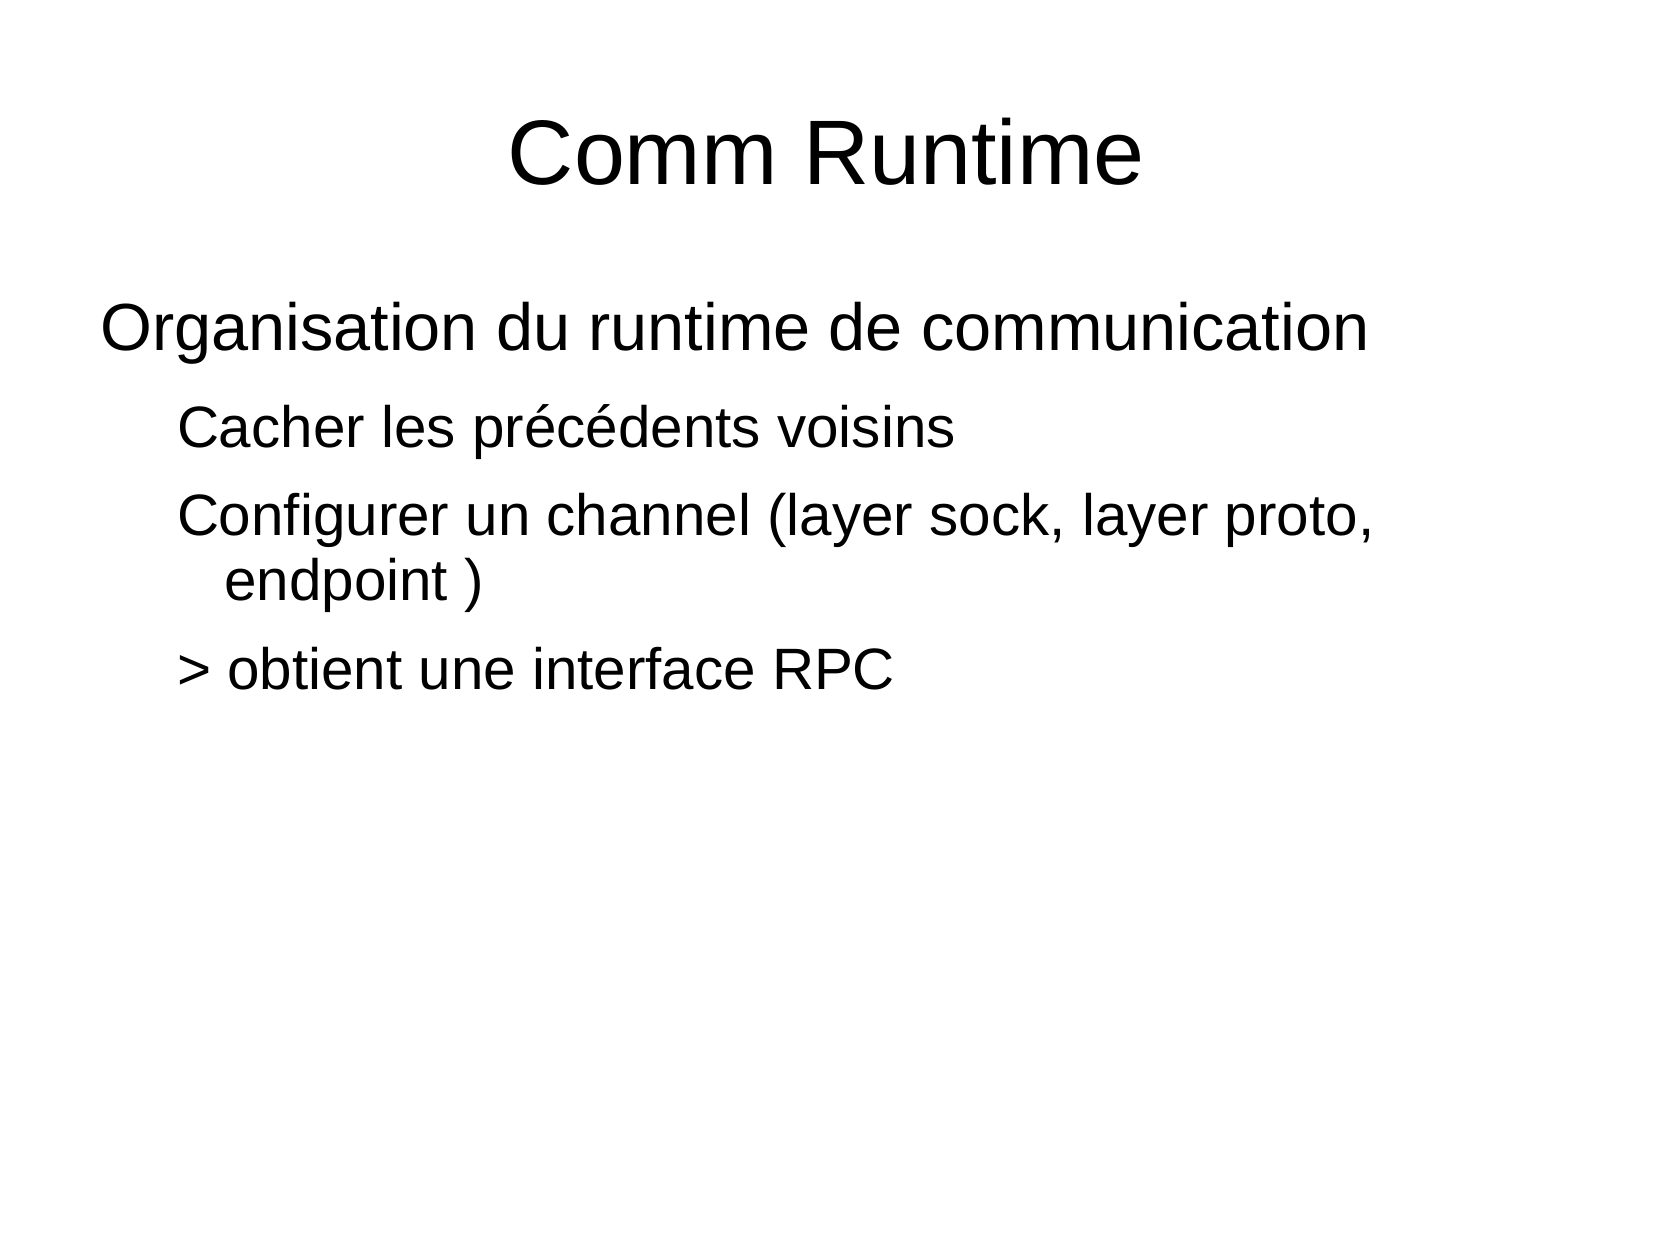

# Comm Runtime
Organisation du runtime de communication
Cacher les précédents voisins
Configurer un channel (layer sock, layer proto, endpoint )
> obtient une interface RPC